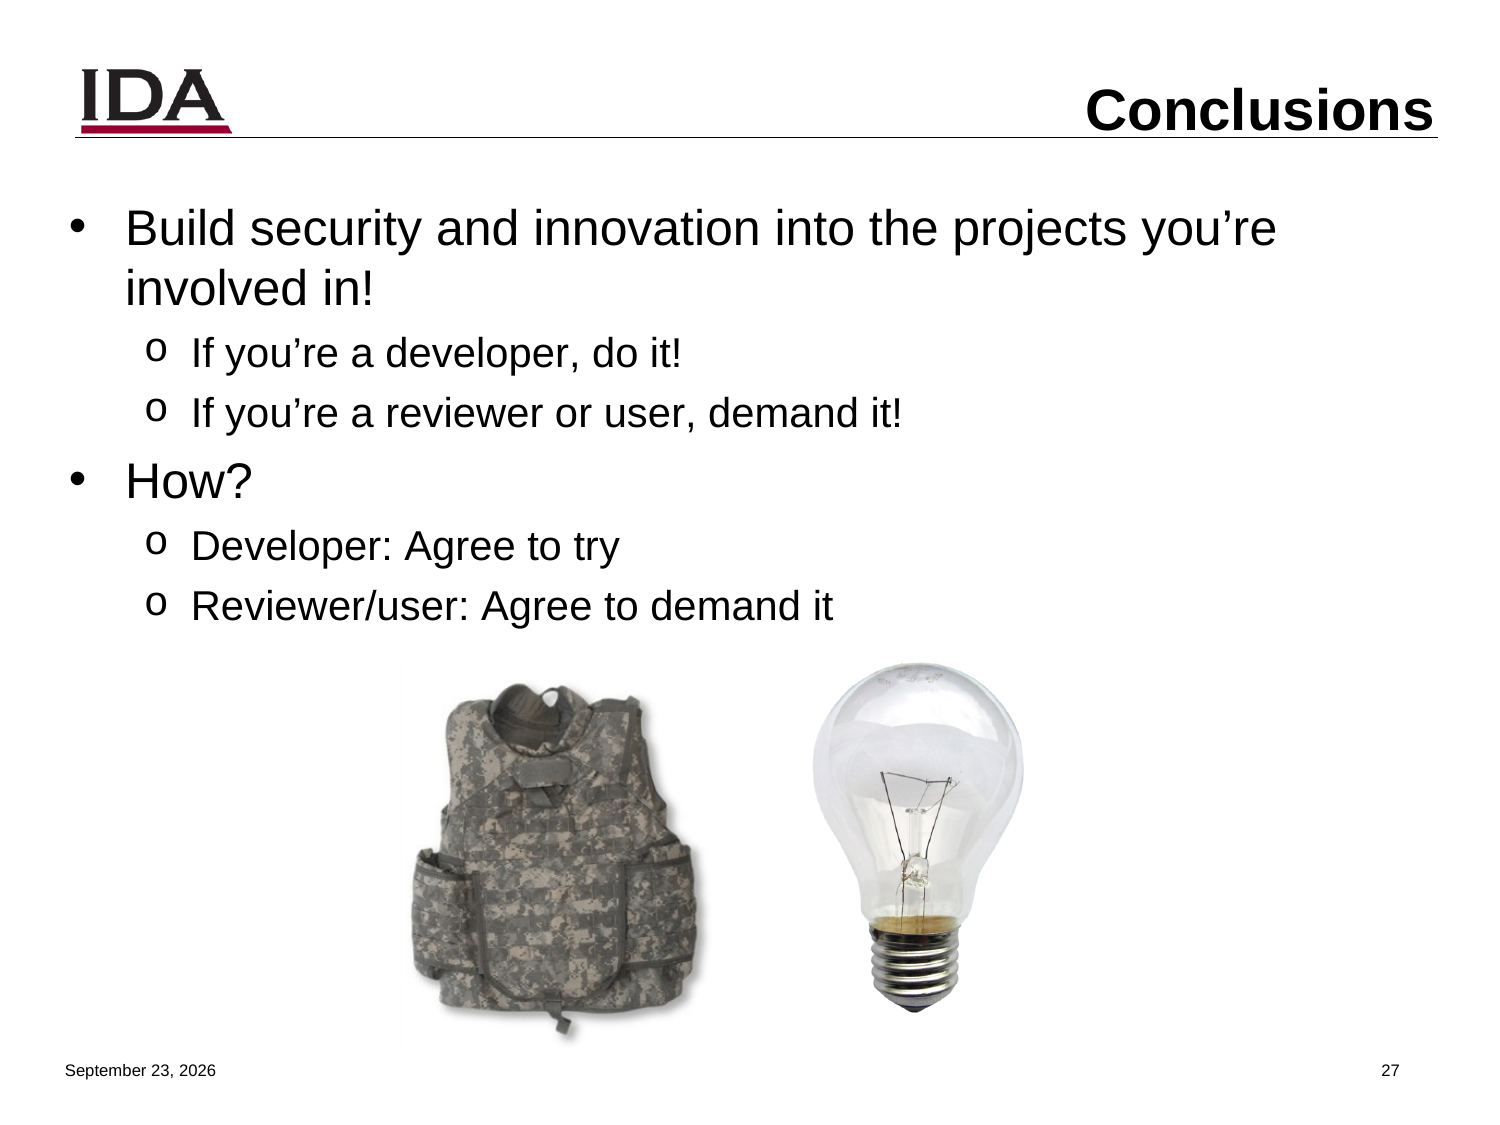

# Conclusions
Build security and innovation into the projects you’re involved in!
If you’re a developer, do it!
If you’re a reviewer or user, demand it!
How?
Developer: Agree to try
Reviewer/user: Agree to demand it